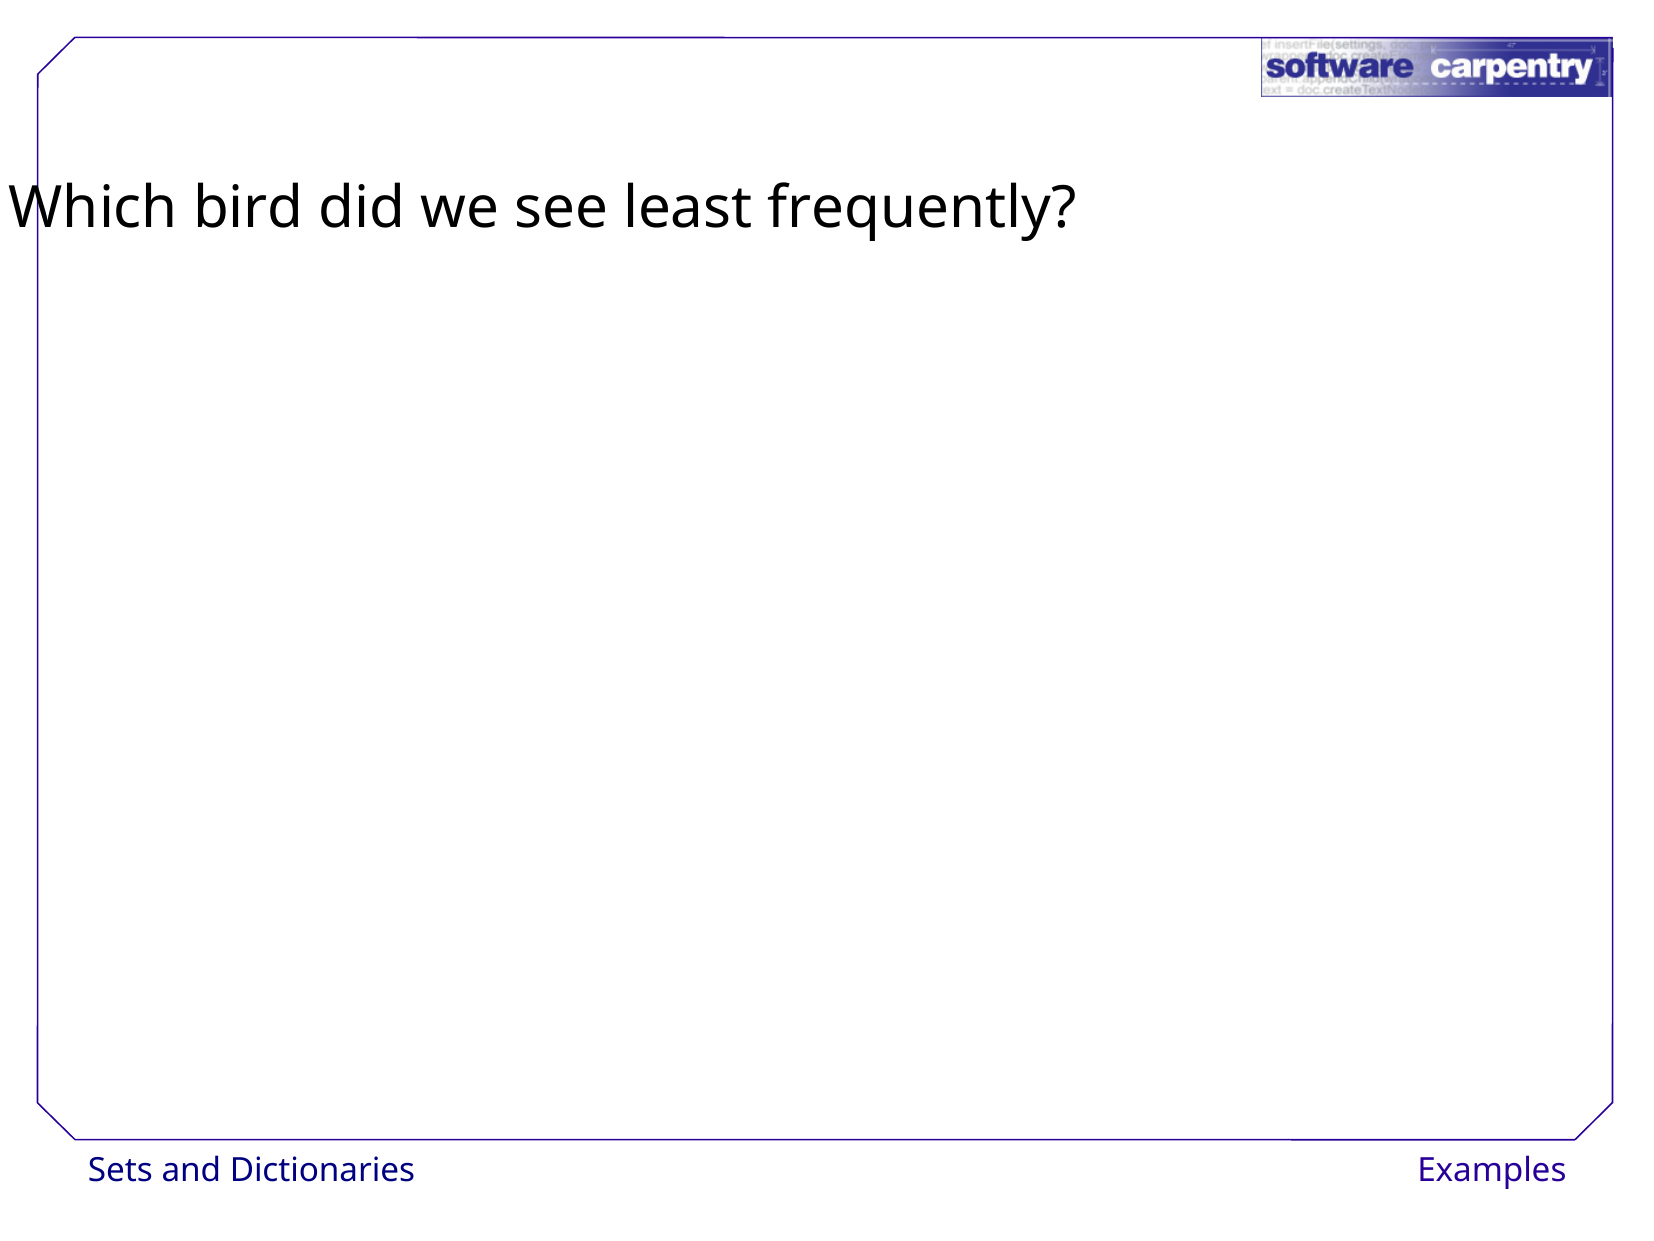

Which bird did we see least frequently?